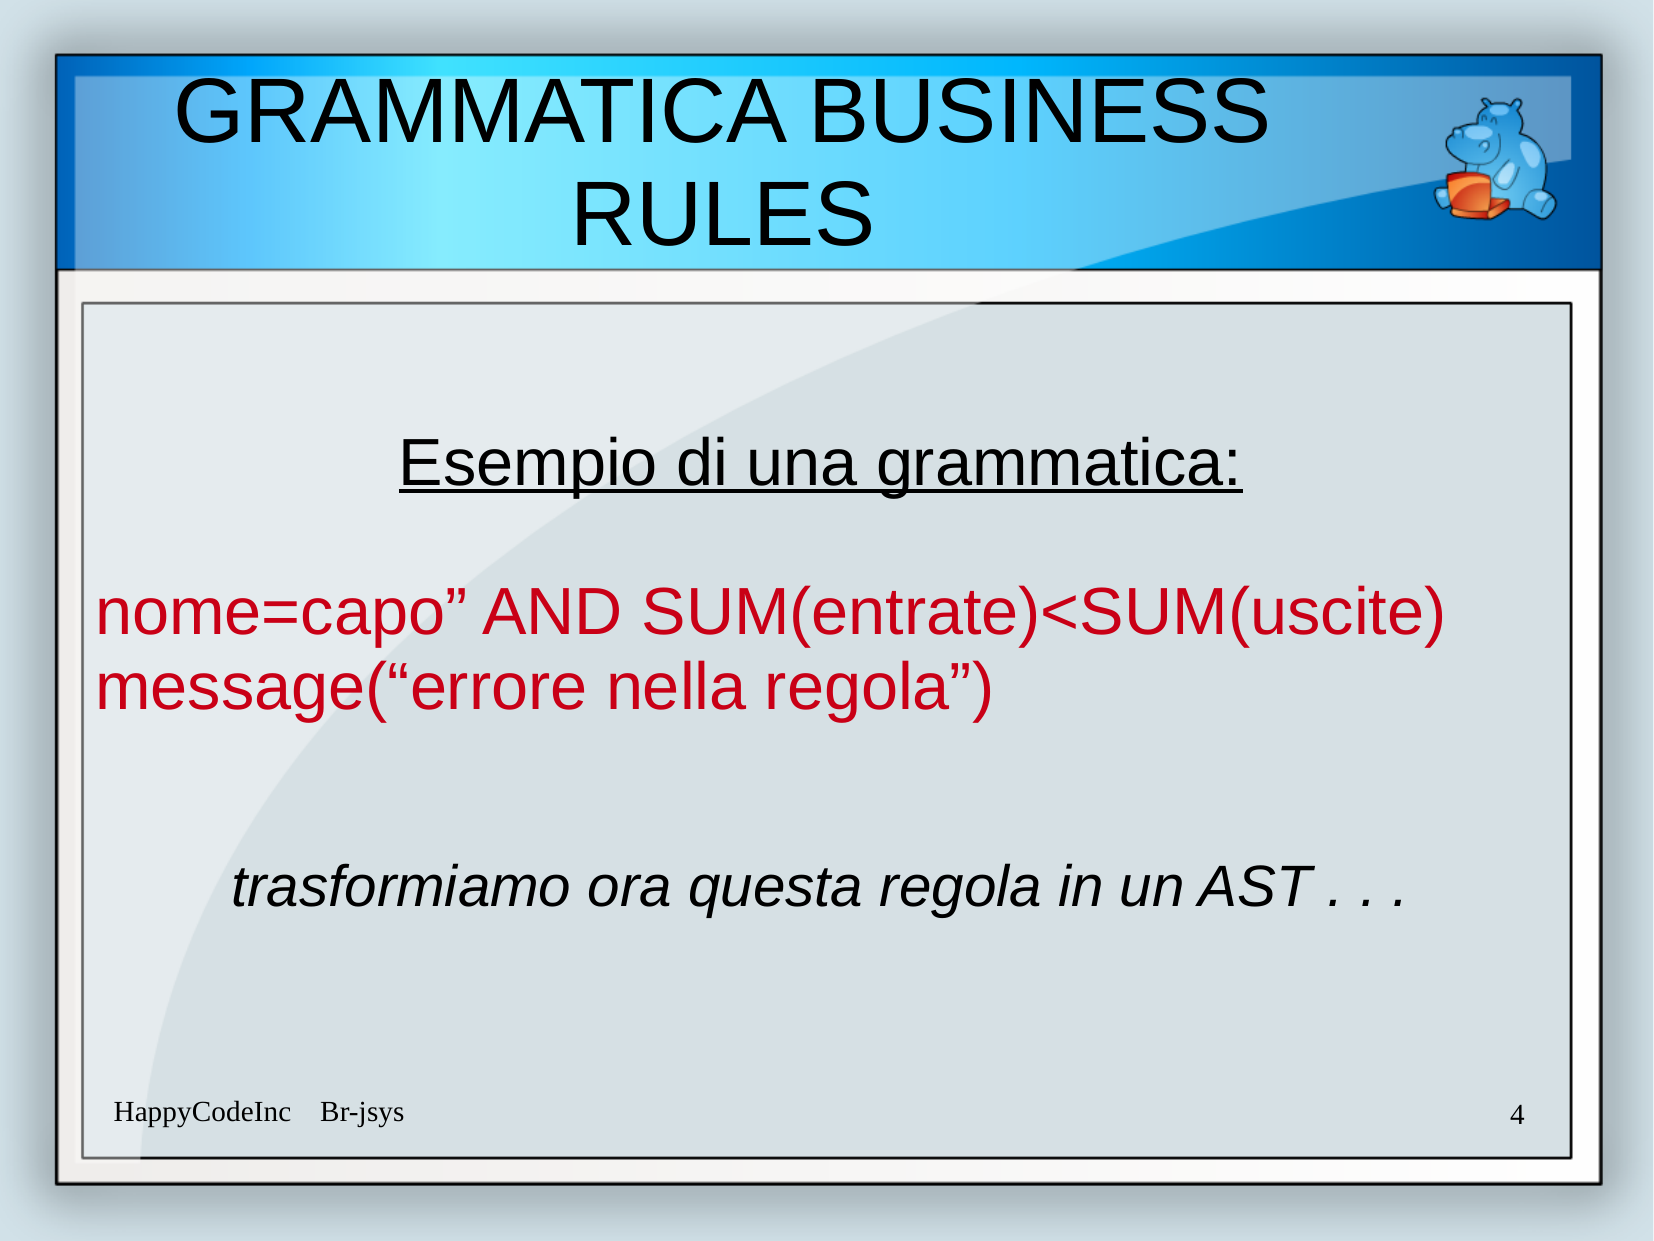

# GRAMMATICA BUSINESS RULES
Esempio di una grammatica:
 nome=capo” AND SUM(entrate)<SUM(uscite)
 message(“errore nella regola”)
trasformiamo ora questa regola in un AST . . .
HappyCodeInc Br-jsys
4